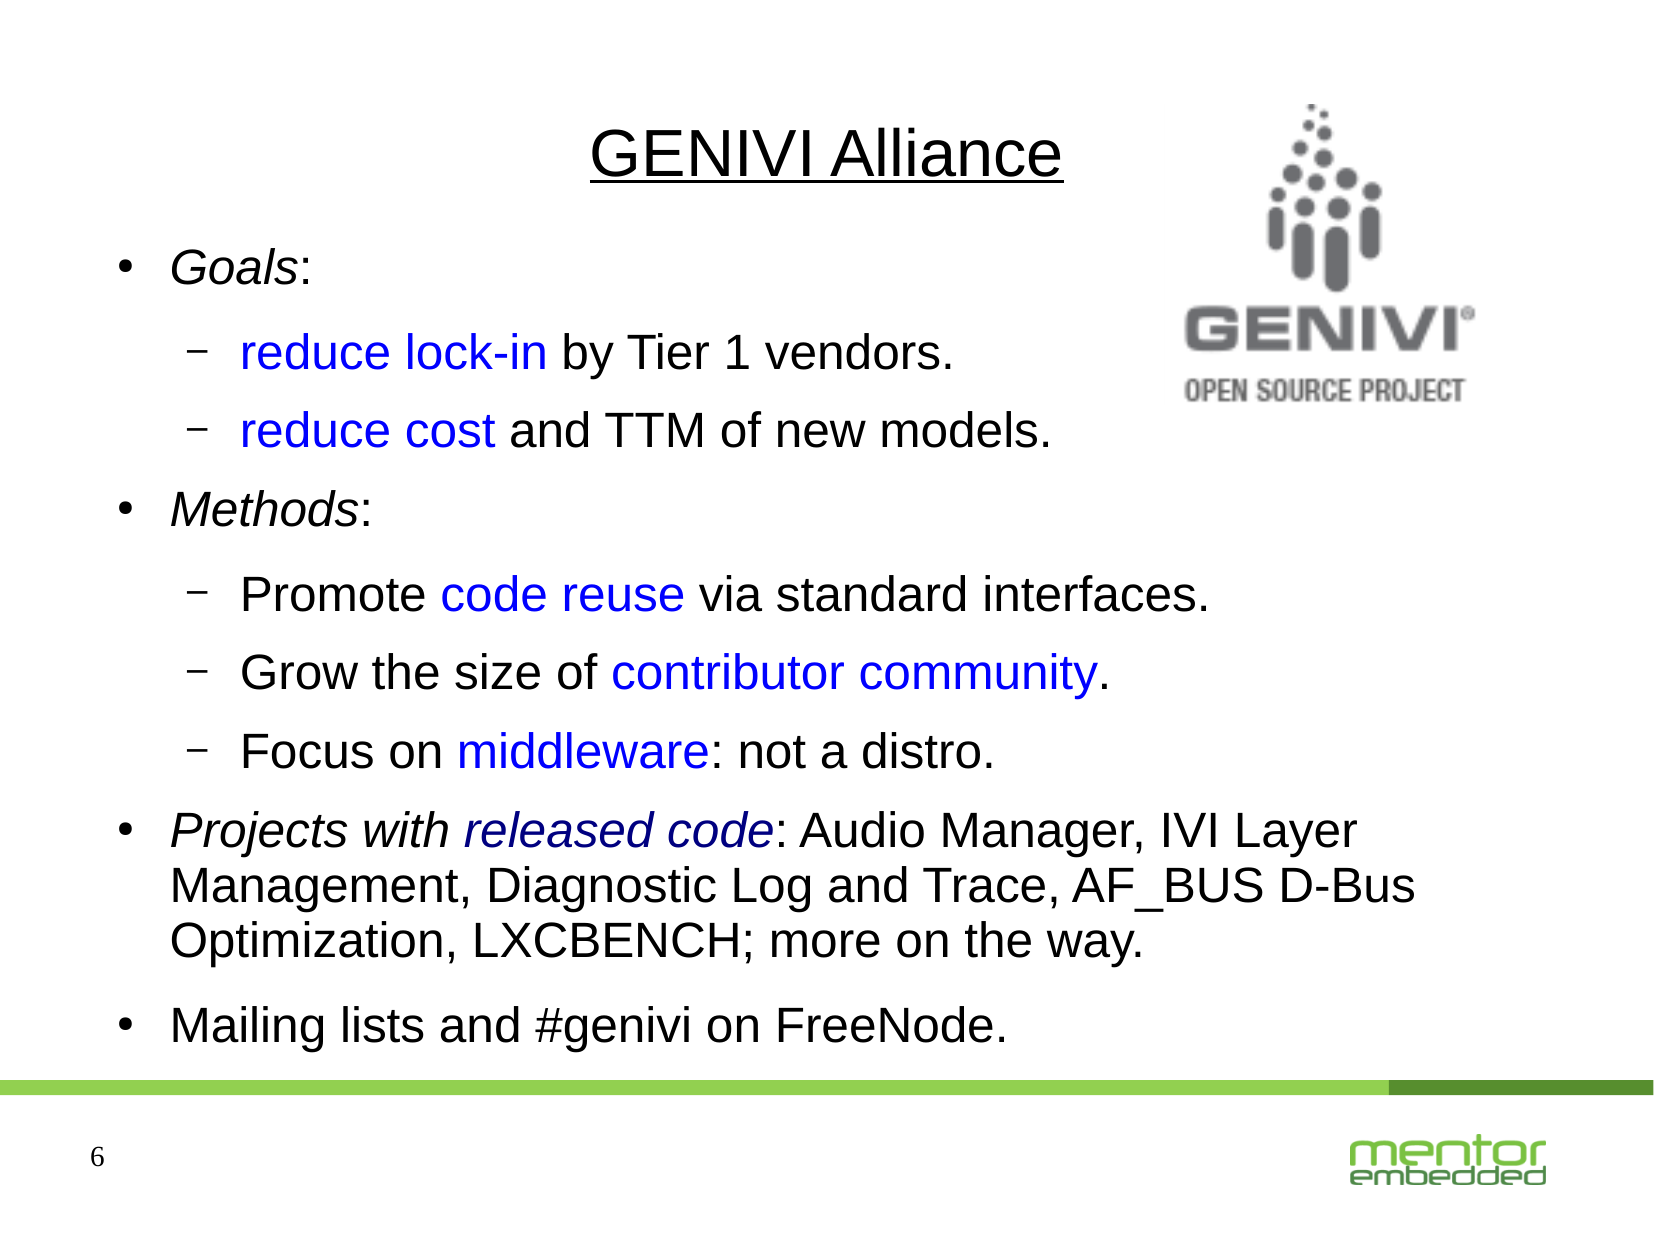

# GENIVI Alliance
Goals:
reduce lock-in by Tier 1 vendors.
reduce cost and TTM of new models.
Methods:
Promote code reuse via standard interfaces.
Grow the size of contributor community.
Focus on middleware: not a distro.
Projects with released code: Audio Manager, IVI Layer Management, Diagnostic Log and Trace, AF_BUS D-Bus Optimization, LXCBENCH; more on the way.
Mailing lists and #genivi on FreeNode.
6